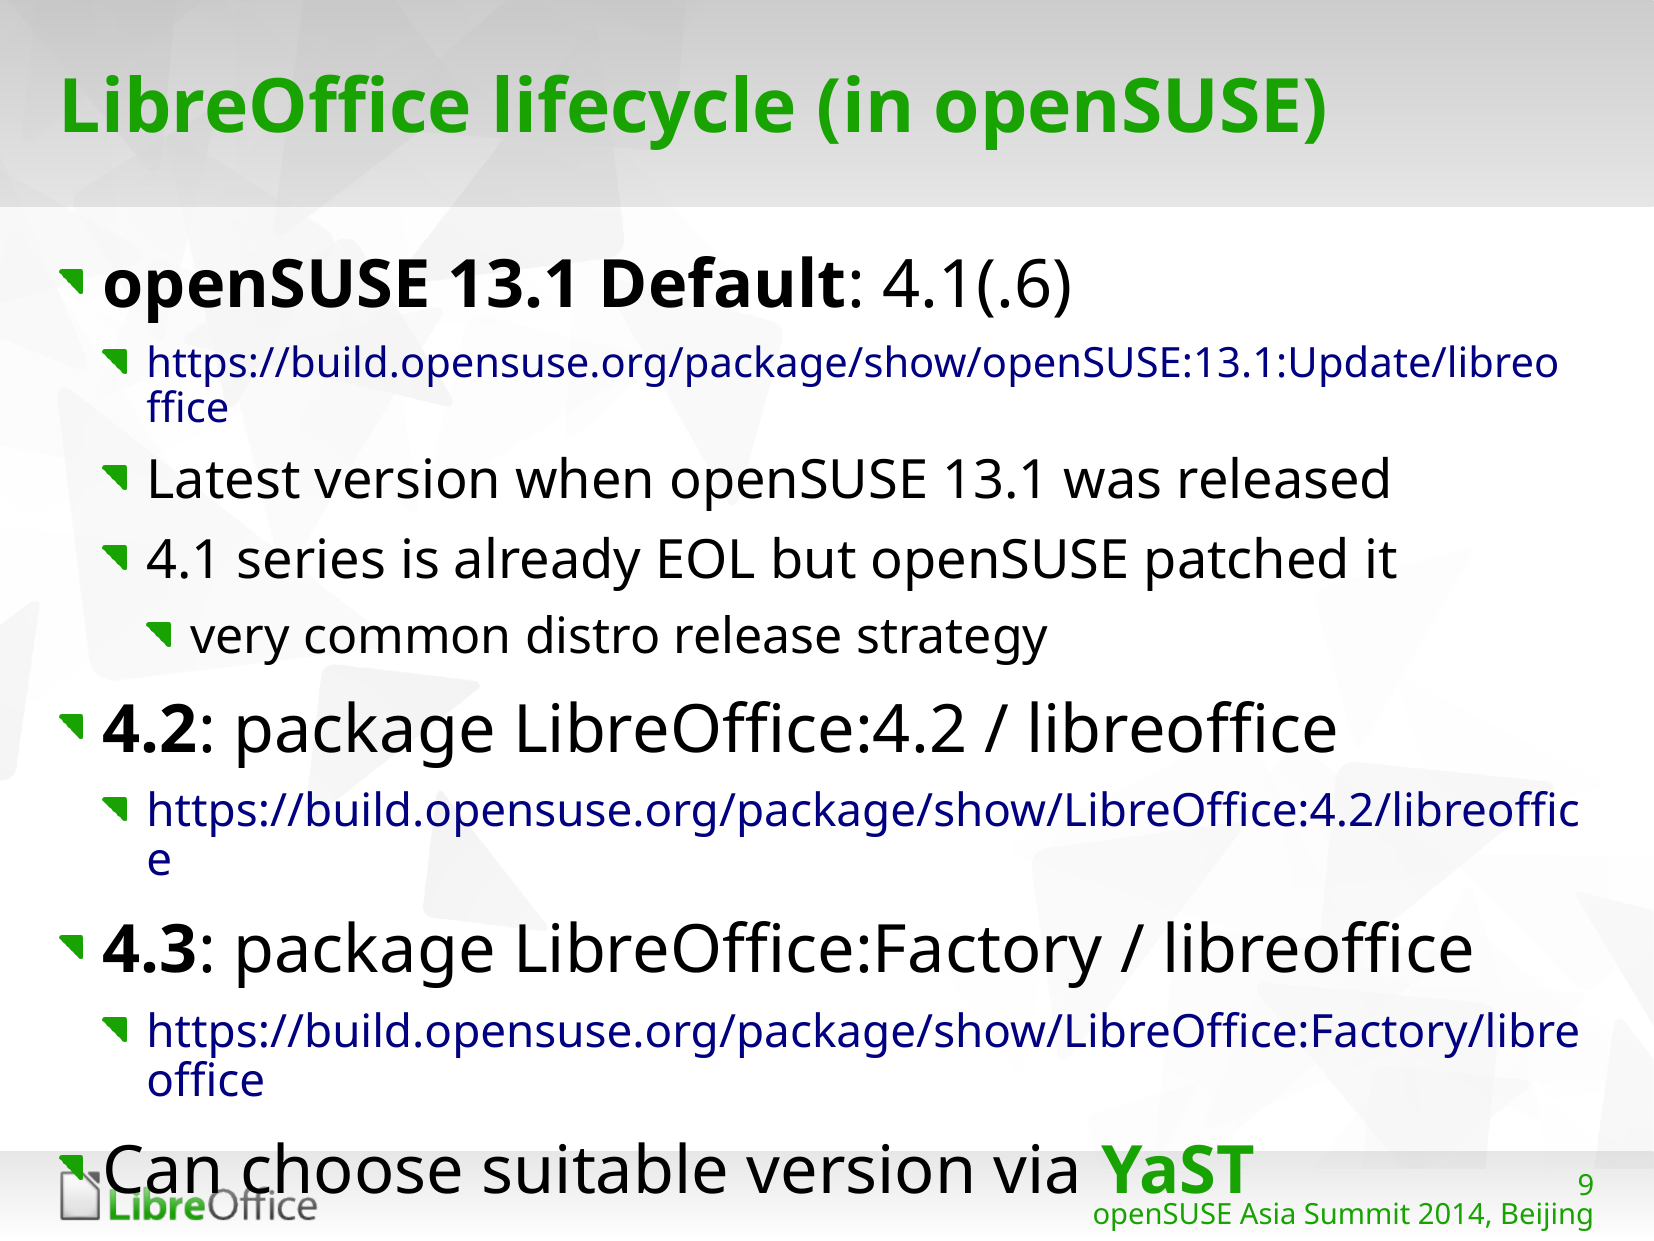

# LibreOffice lifecycle (in openSUSE)
openSUSE 13.1 Default: 4.1(.6)
https://build.opensuse.org/package/show/openSUSE:13.1:Update/libreoffice
Latest version when openSUSE 13.1 was released
4.1 series is already EOL but openSUSE patched it
very common distro release strategy
4.2: package LibreOffice:4.2 / libreoffice
https://build.opensuse.org/package/show/LibreOffice:4.2/libreoffice
4.3: package LibreOffice:Factory / libreoffice
https://build.opensuse.org/package/show/LibreOffice:Factory/libreoffice
Can choose suitable version via YaST
9
openSUSE Asia Summit 2014, Beijing